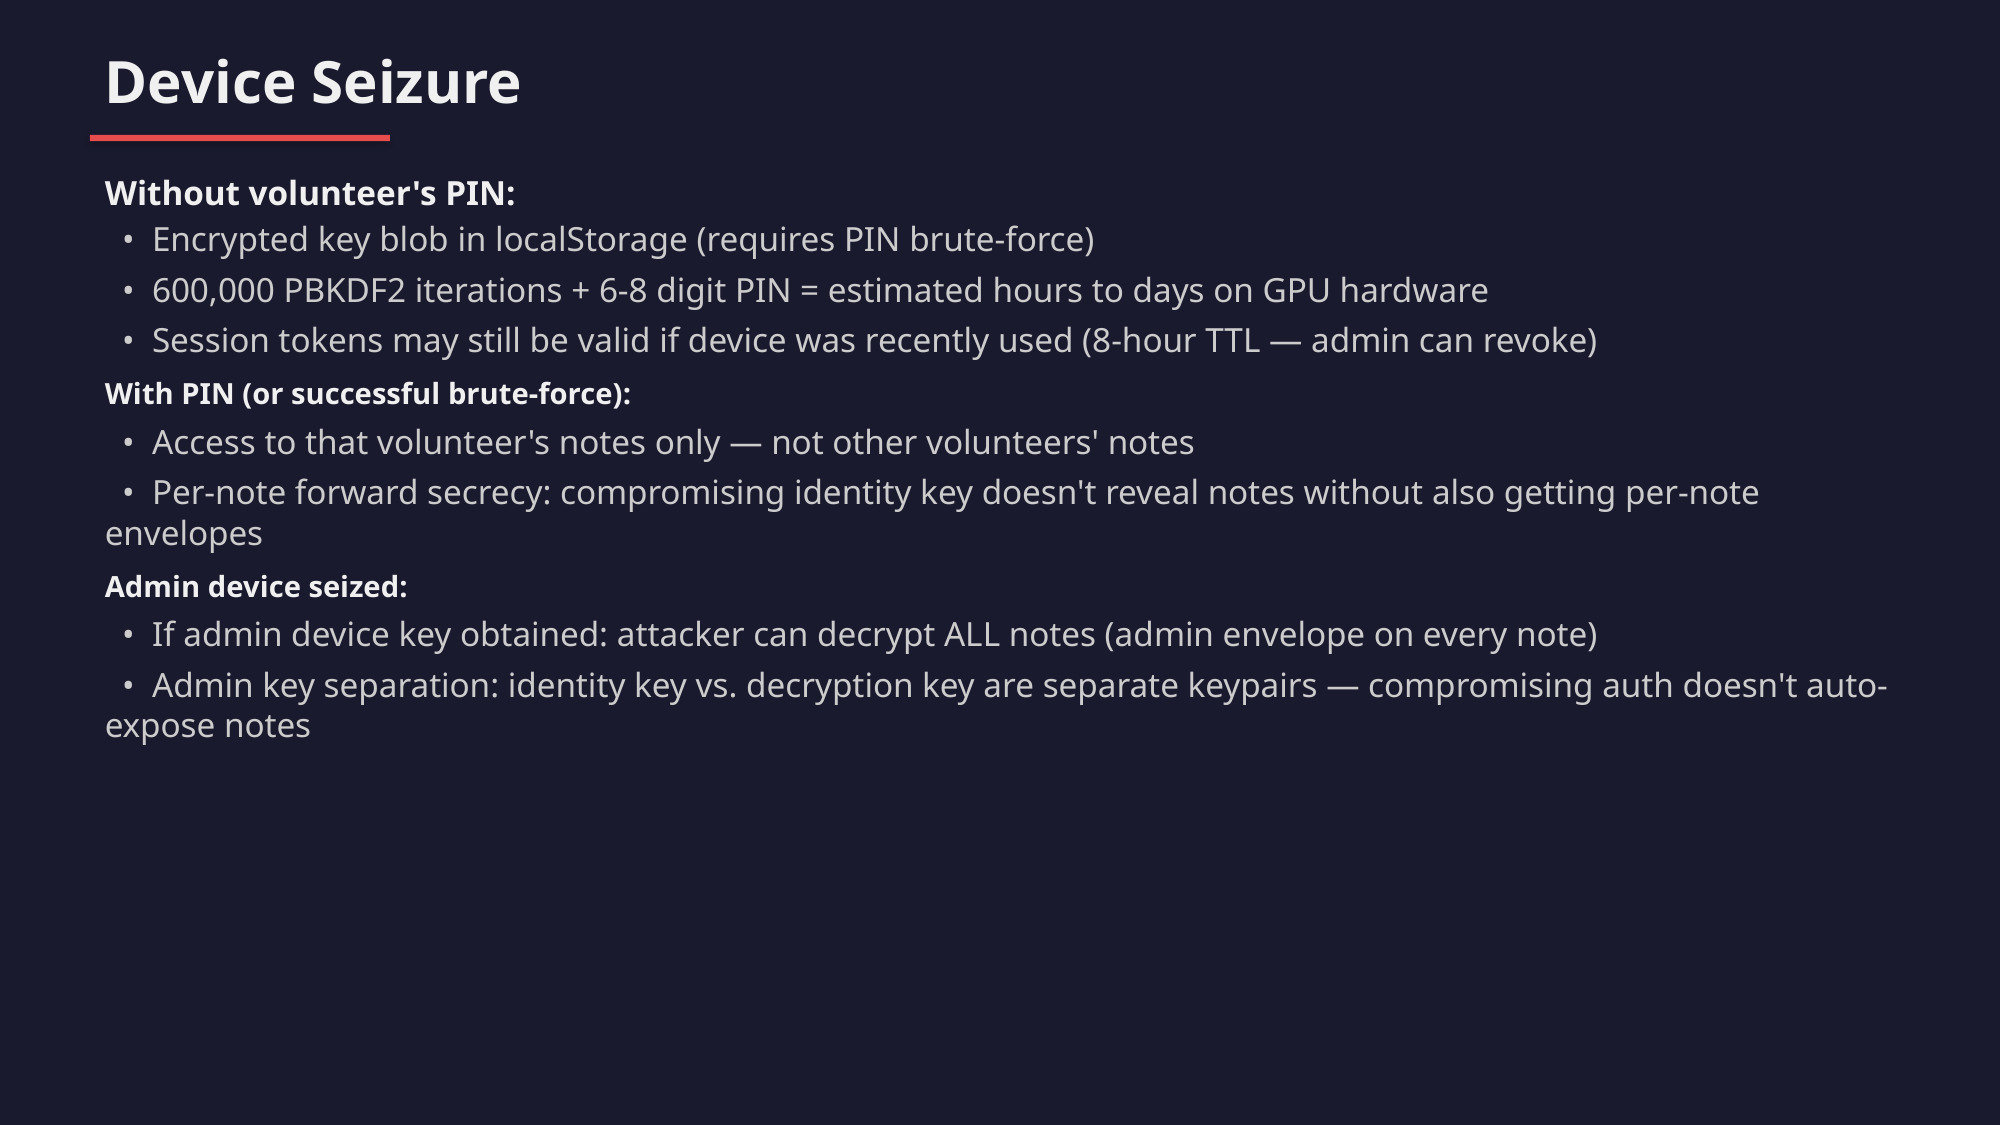

Device Seizure
Without volunteer's PIN:
 • Encrypted key blob in localStorage (requires PIN brute-force)
 • 600,000 PBKDF2 iterations + 6-8 digit PIN = estimated hours to days on GPU hardware
 • Session tokens may still be valid if device was recently used (8-hour TTL — admin can revoke)
With PIN (or successful brute-force):
 • Access to that volunteer's notes only — not other volunteers' notes
 • Per-note forward secrecy: compromising identity key doesn't reveal notes without also getting per-note envelopes
Admin device seized:
 • If admin device key obtained: attacker can decrypt ALL notes (admin envelope on every note)
 • Admin key separation: identity key vs. decryption key are separate keypairs — compromising auth doesn't auto-expose notes